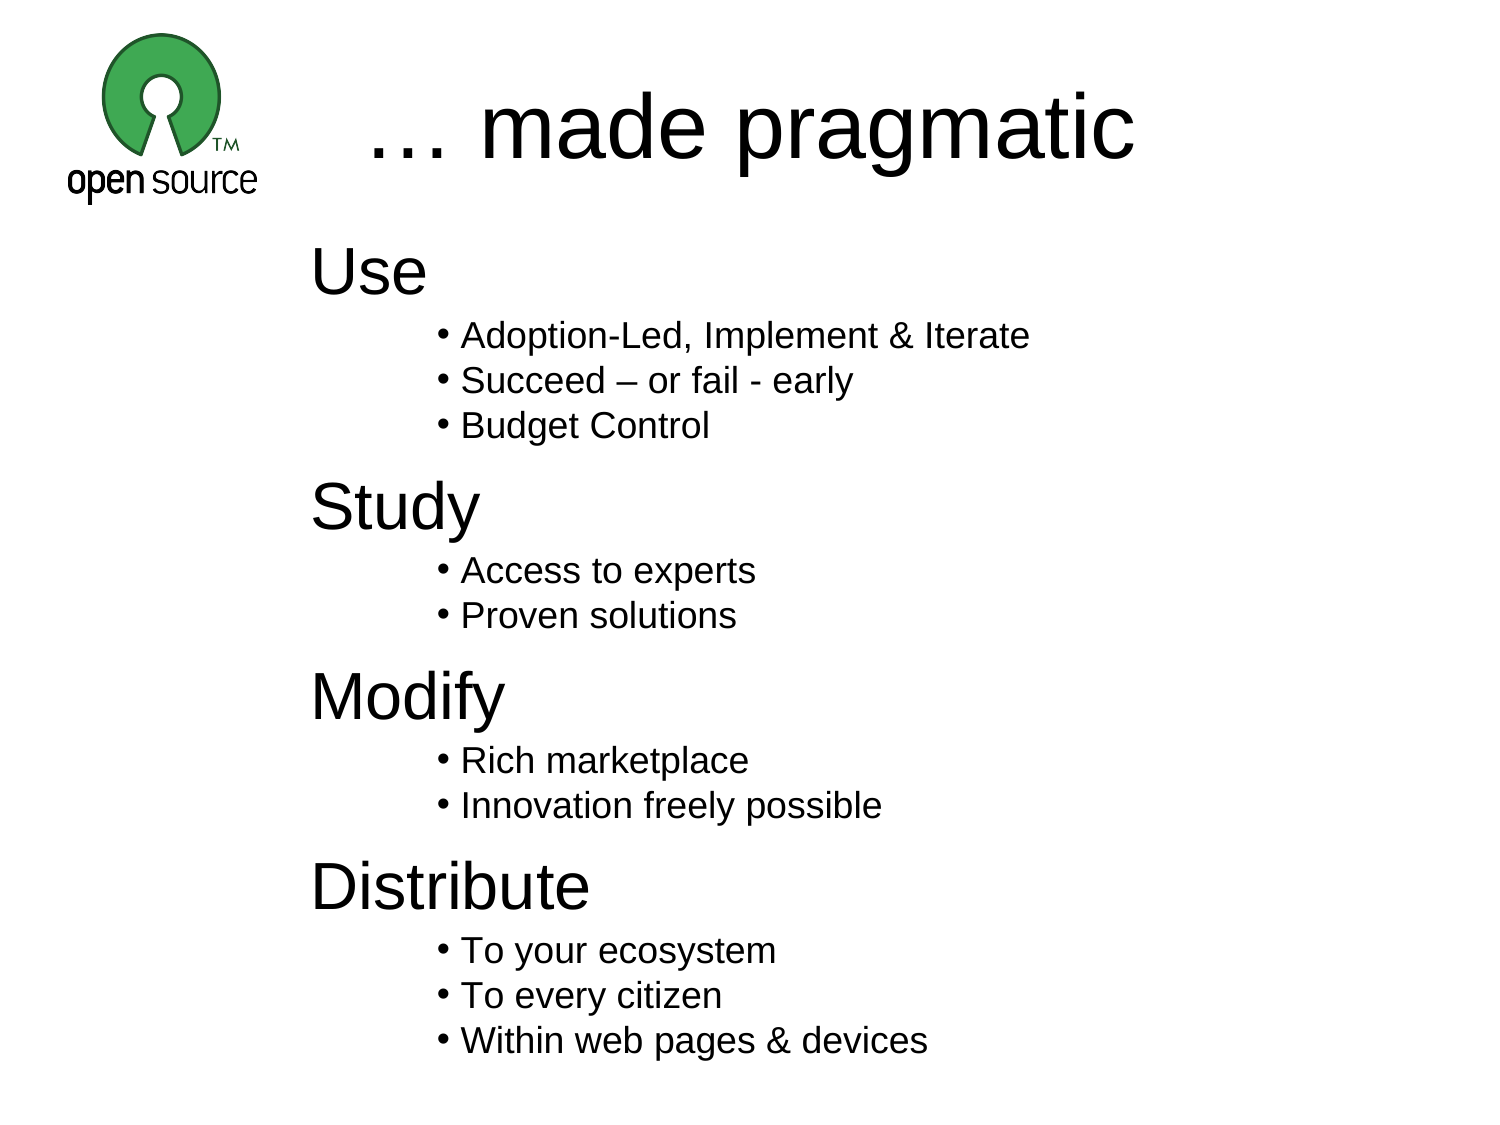

… made pragmatic
 Use
 Adoption-Led, Implement & Iterate
 Succeed – or fail - early
 Budget Control
 Study
 Access to experts
 Proven solutions
 Modify
 Rich marketplace
 Innovation freely possible
 Distribute
 To your ecosystem
 To every citizen
 Within web pages & devices